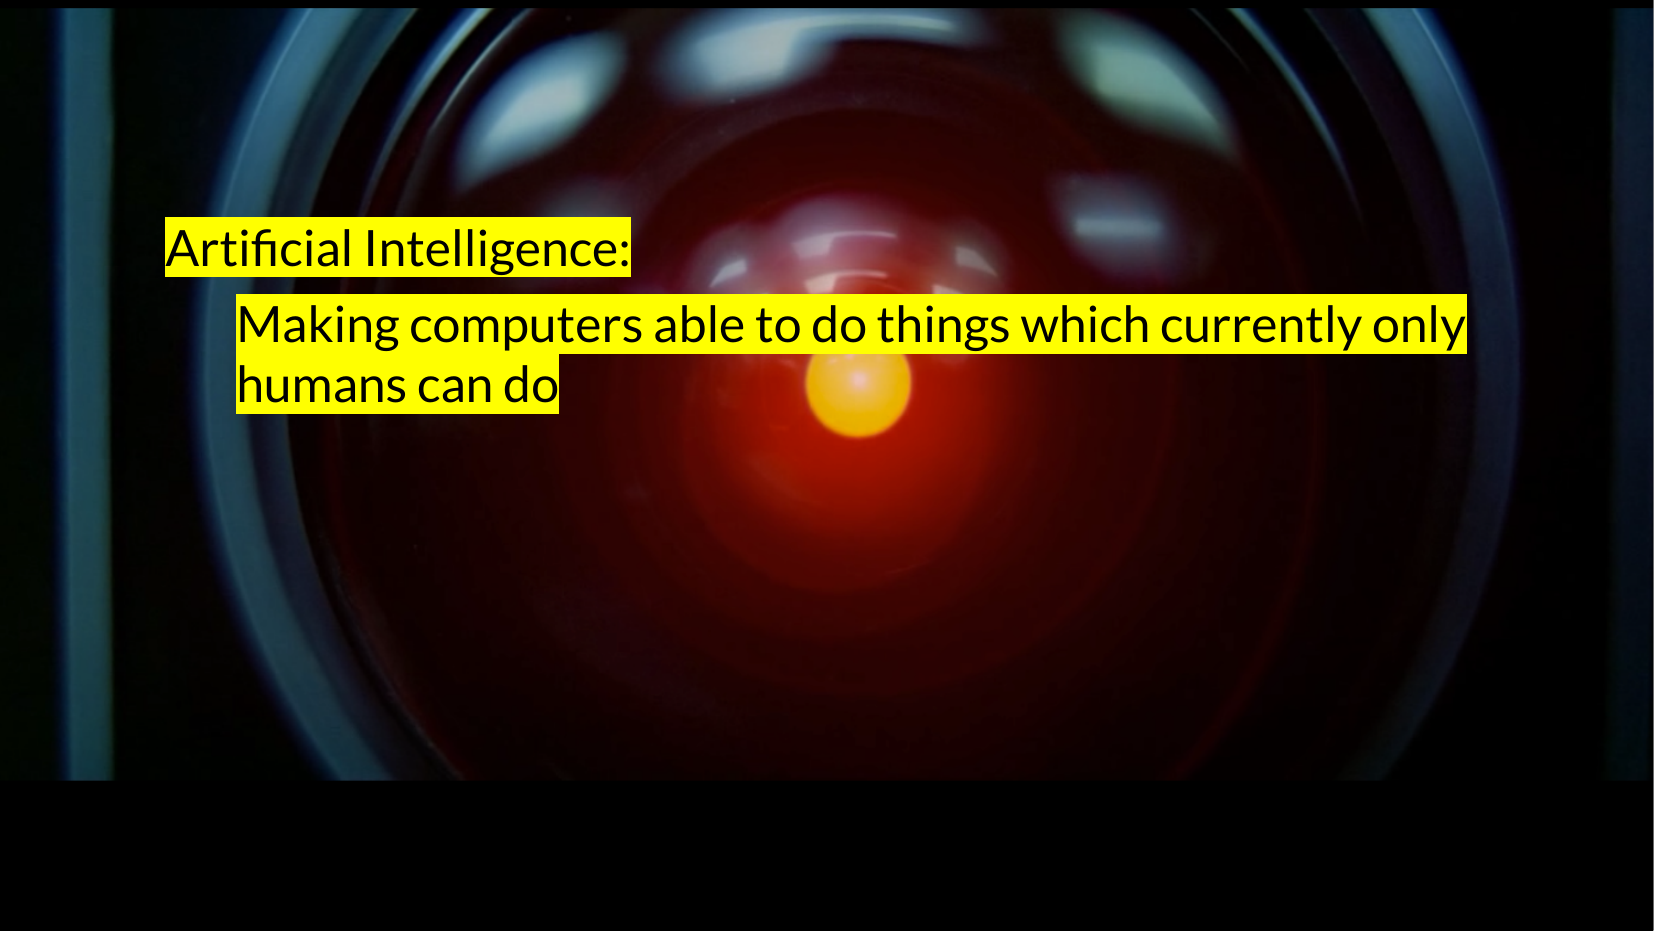

# Artificial Intelligence:
Making computers able to do things which currently only humans can do